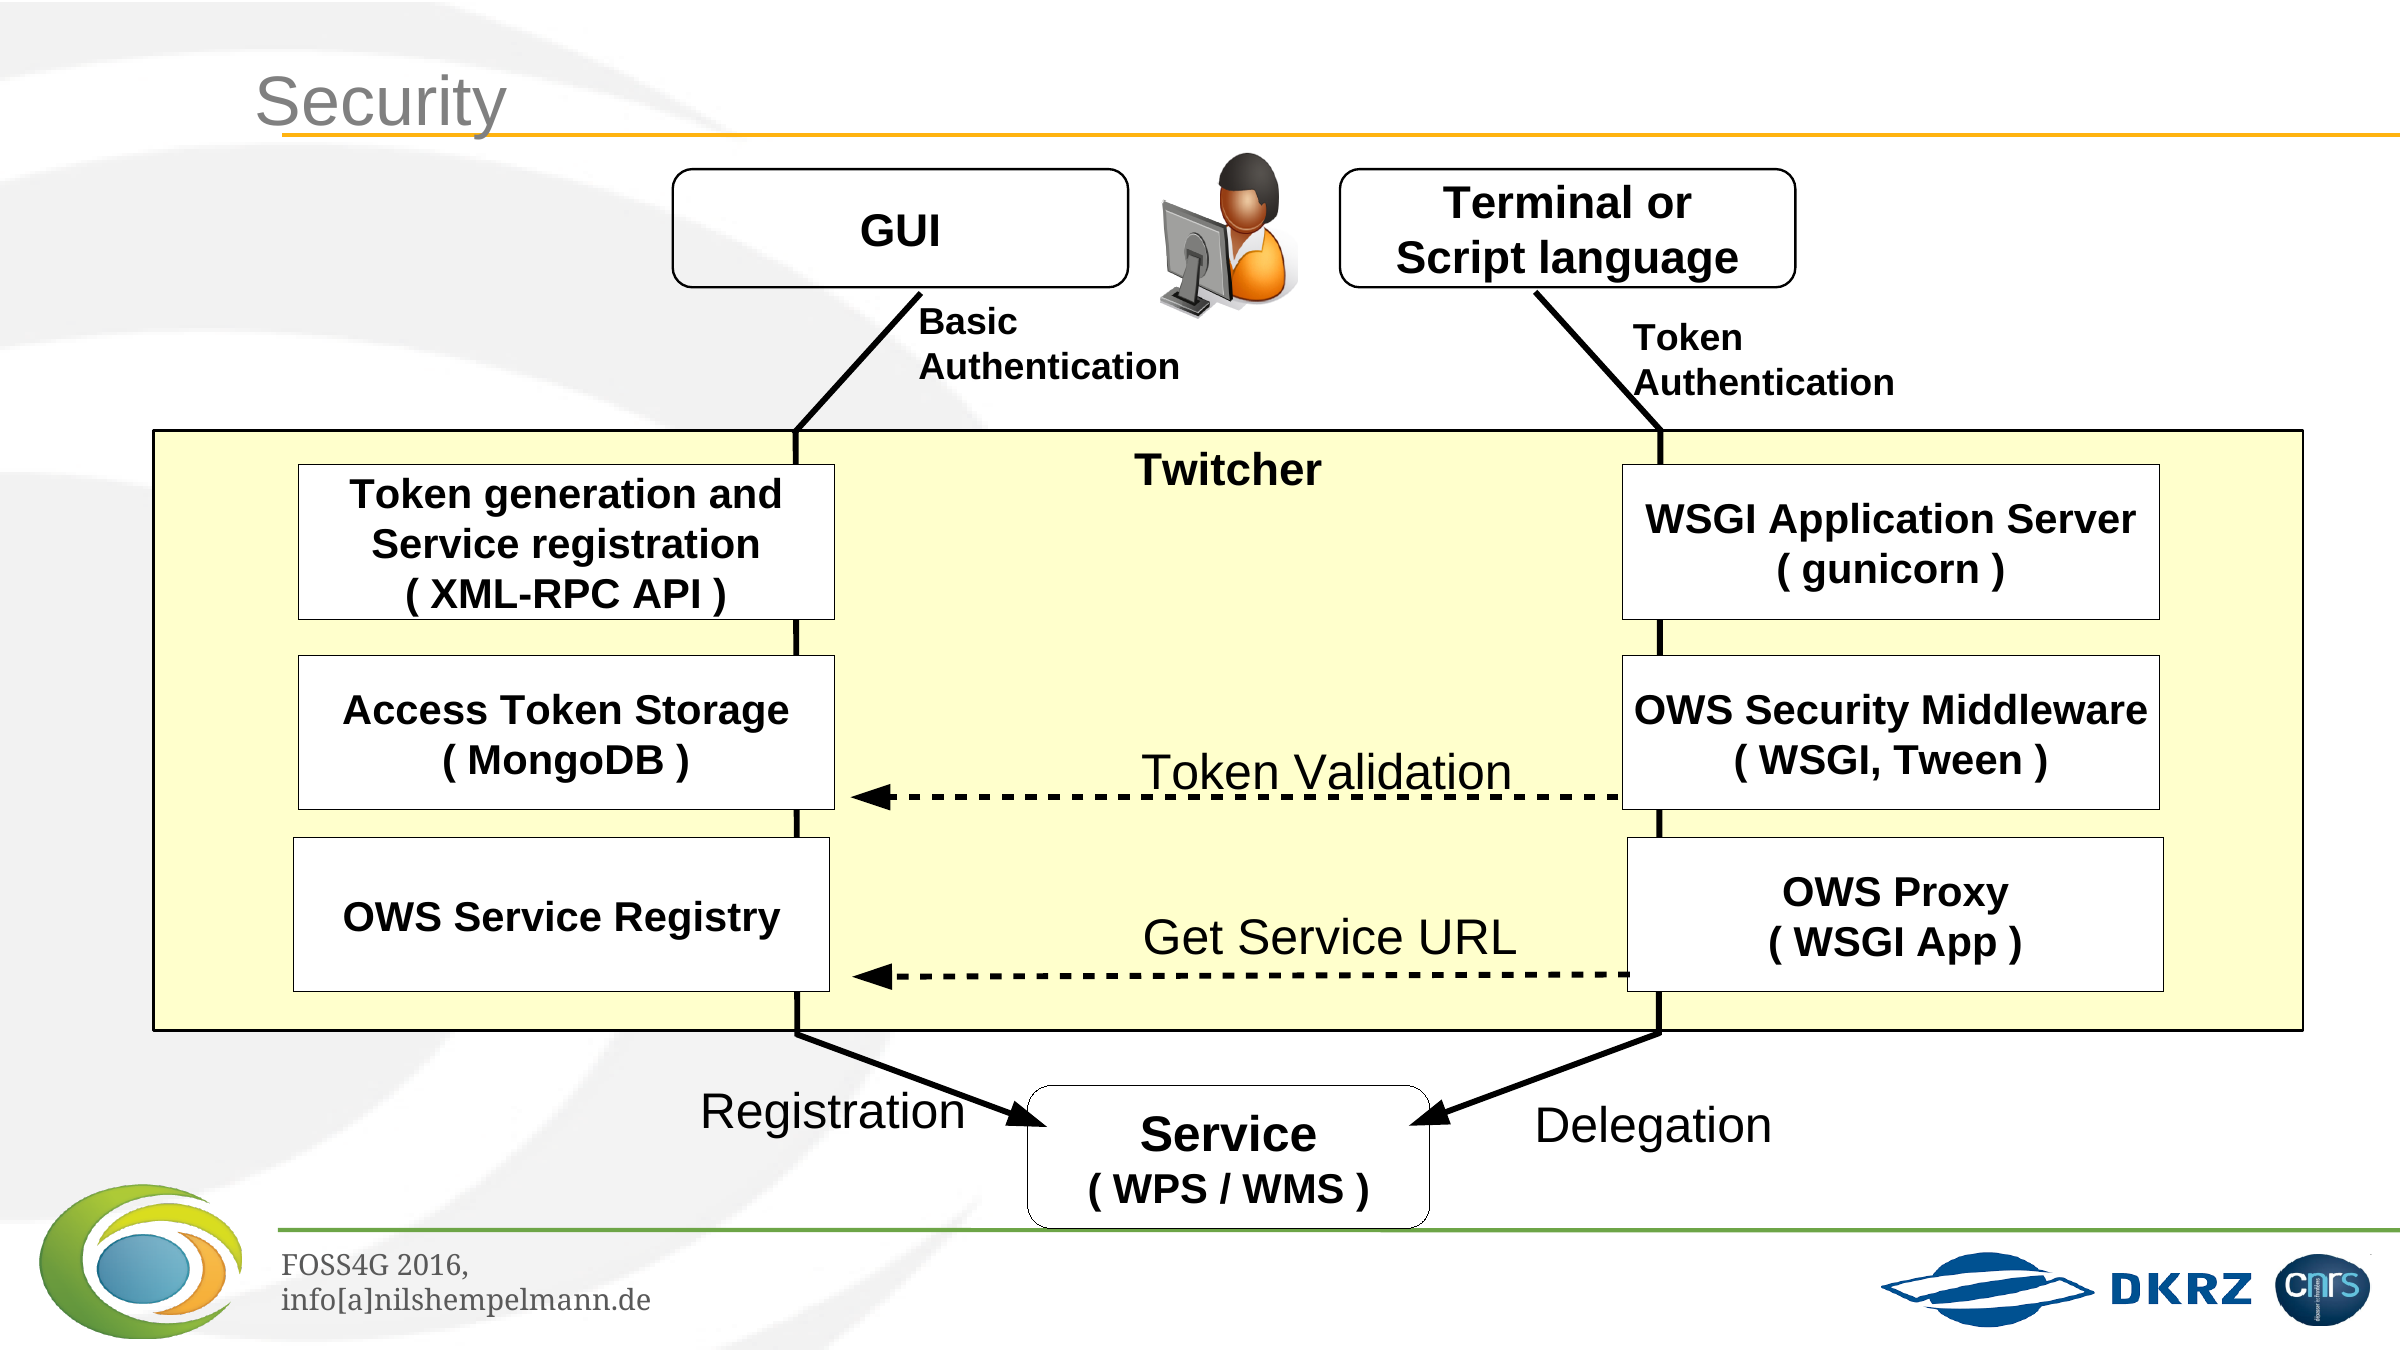

# Security
GUI
Terminal or
Script language
Basic
Authentication
Token
Authentication
Twitcher
Token generation and
Service registration
( XML-RPC API )
WSGI Application Server
( gunicorn )
Access Token Storage
( MongoDB )
OWS Security Middleware
( WSGI, Tween )
Token Validation
OWS Service Registry
OWS Proxy
( WSGI App )
Get Service URL
Registration
Delegation
Service
( WPS / WMS )